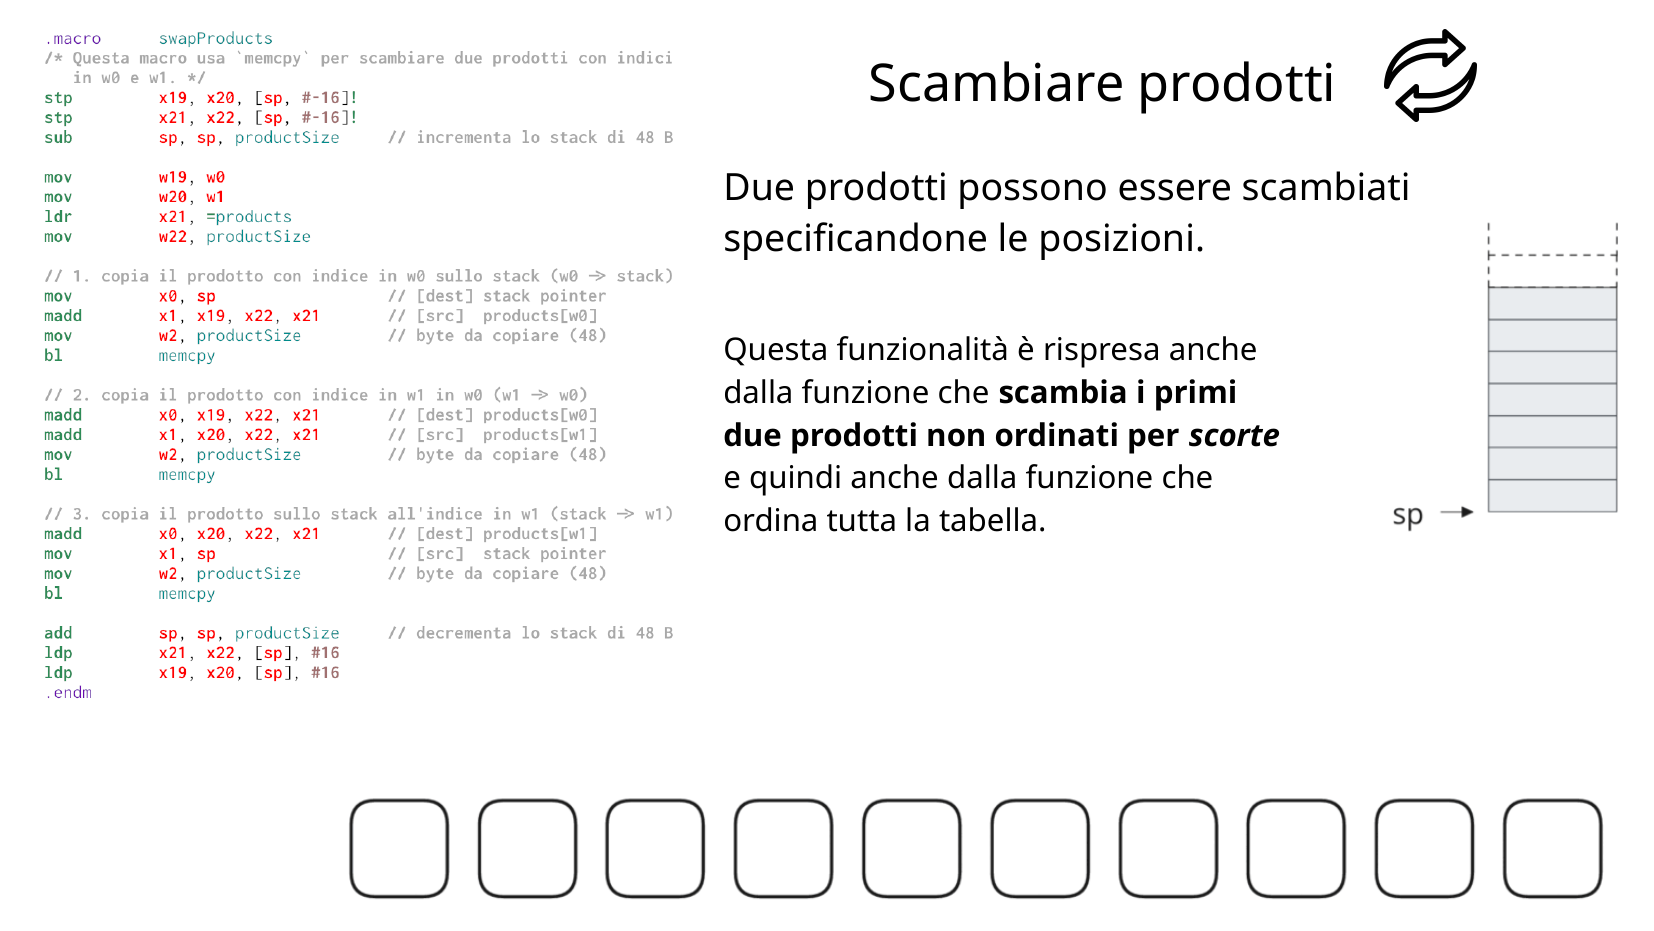

# Scambiare prodotti
Due prodotti possono essere scambiati specificandone le posizioni.
Questa funzionalità è rispresa anche dalla funzione che scambia i primi due prodotti non ordinati per scorte e quindi anche dalla funzione che ordina tutta la tabella.